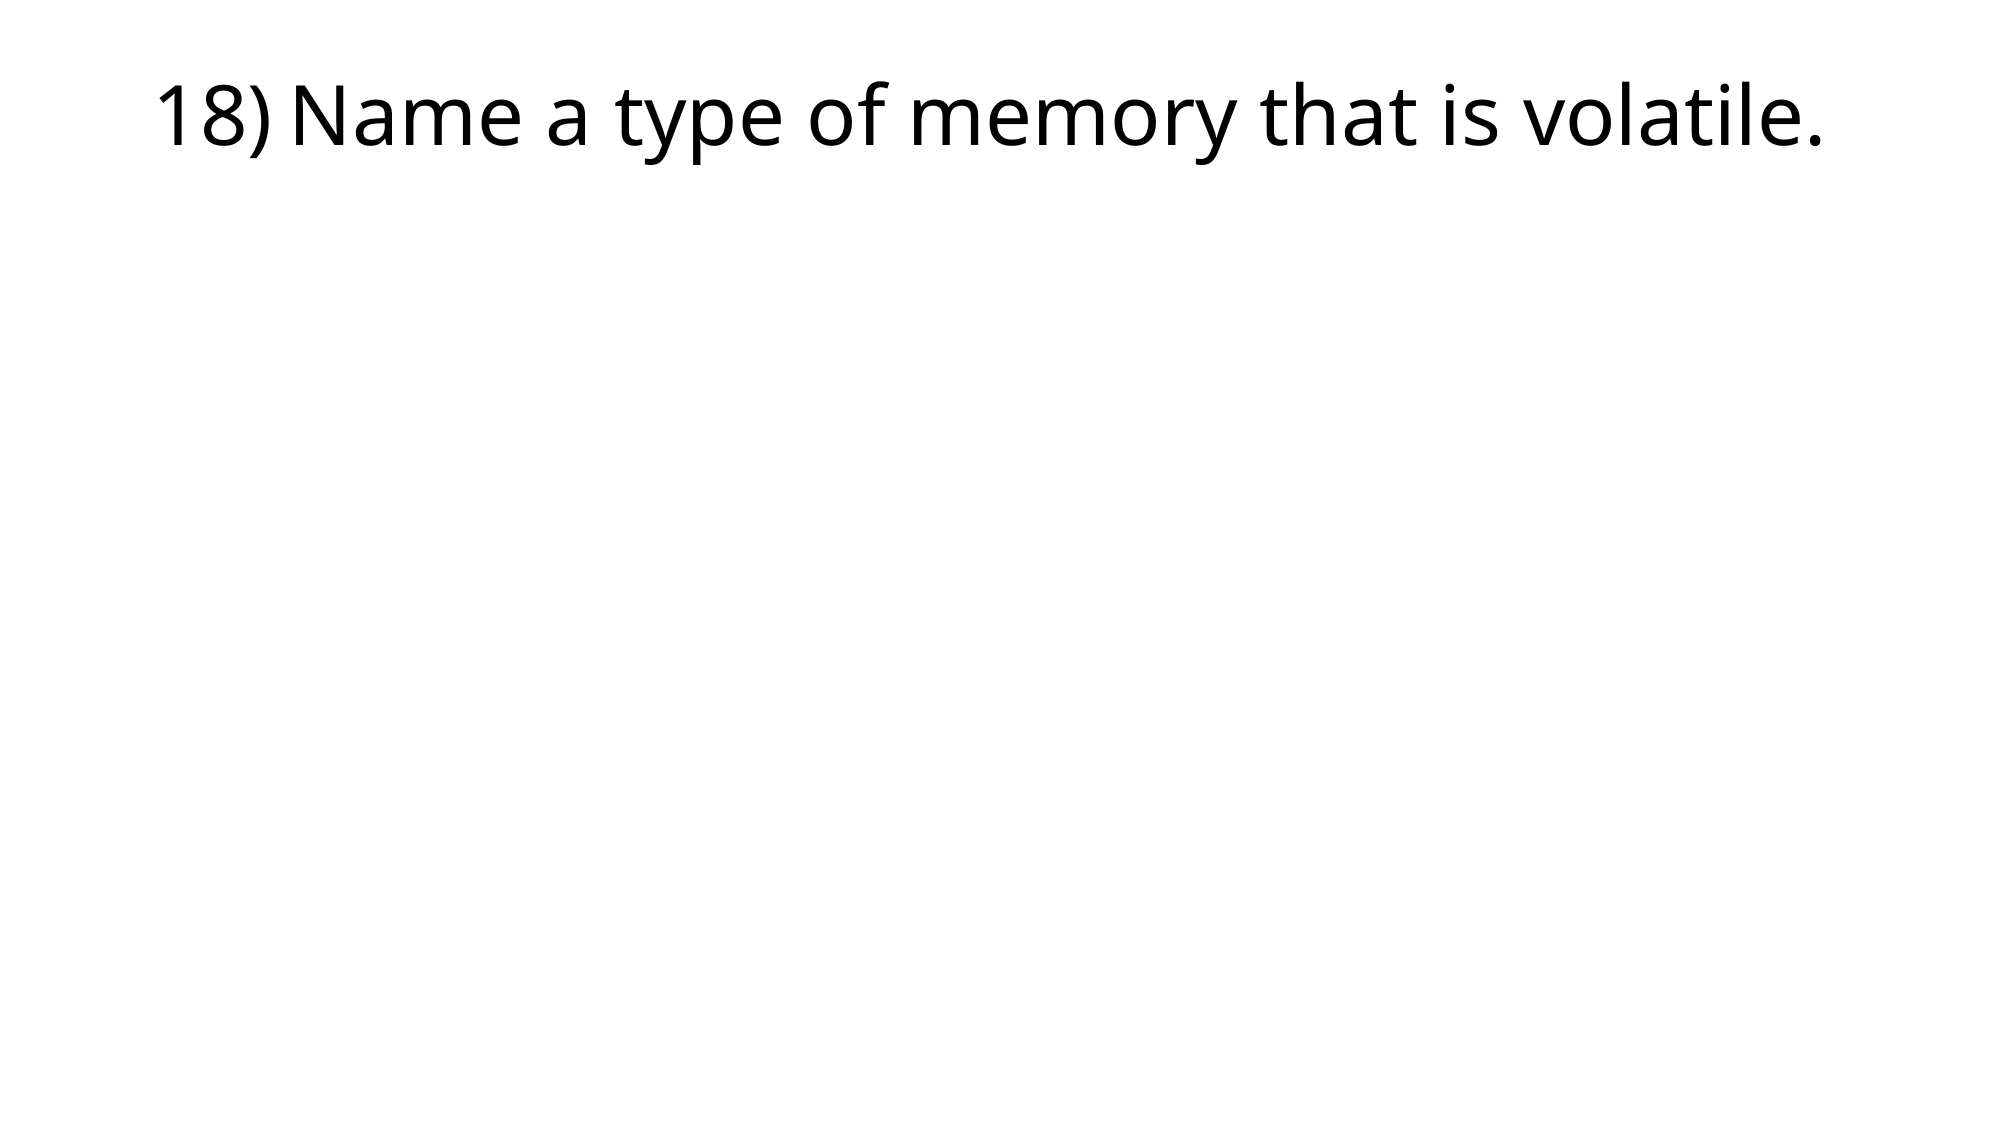

# 18)	Name a type of memory that is volatile.